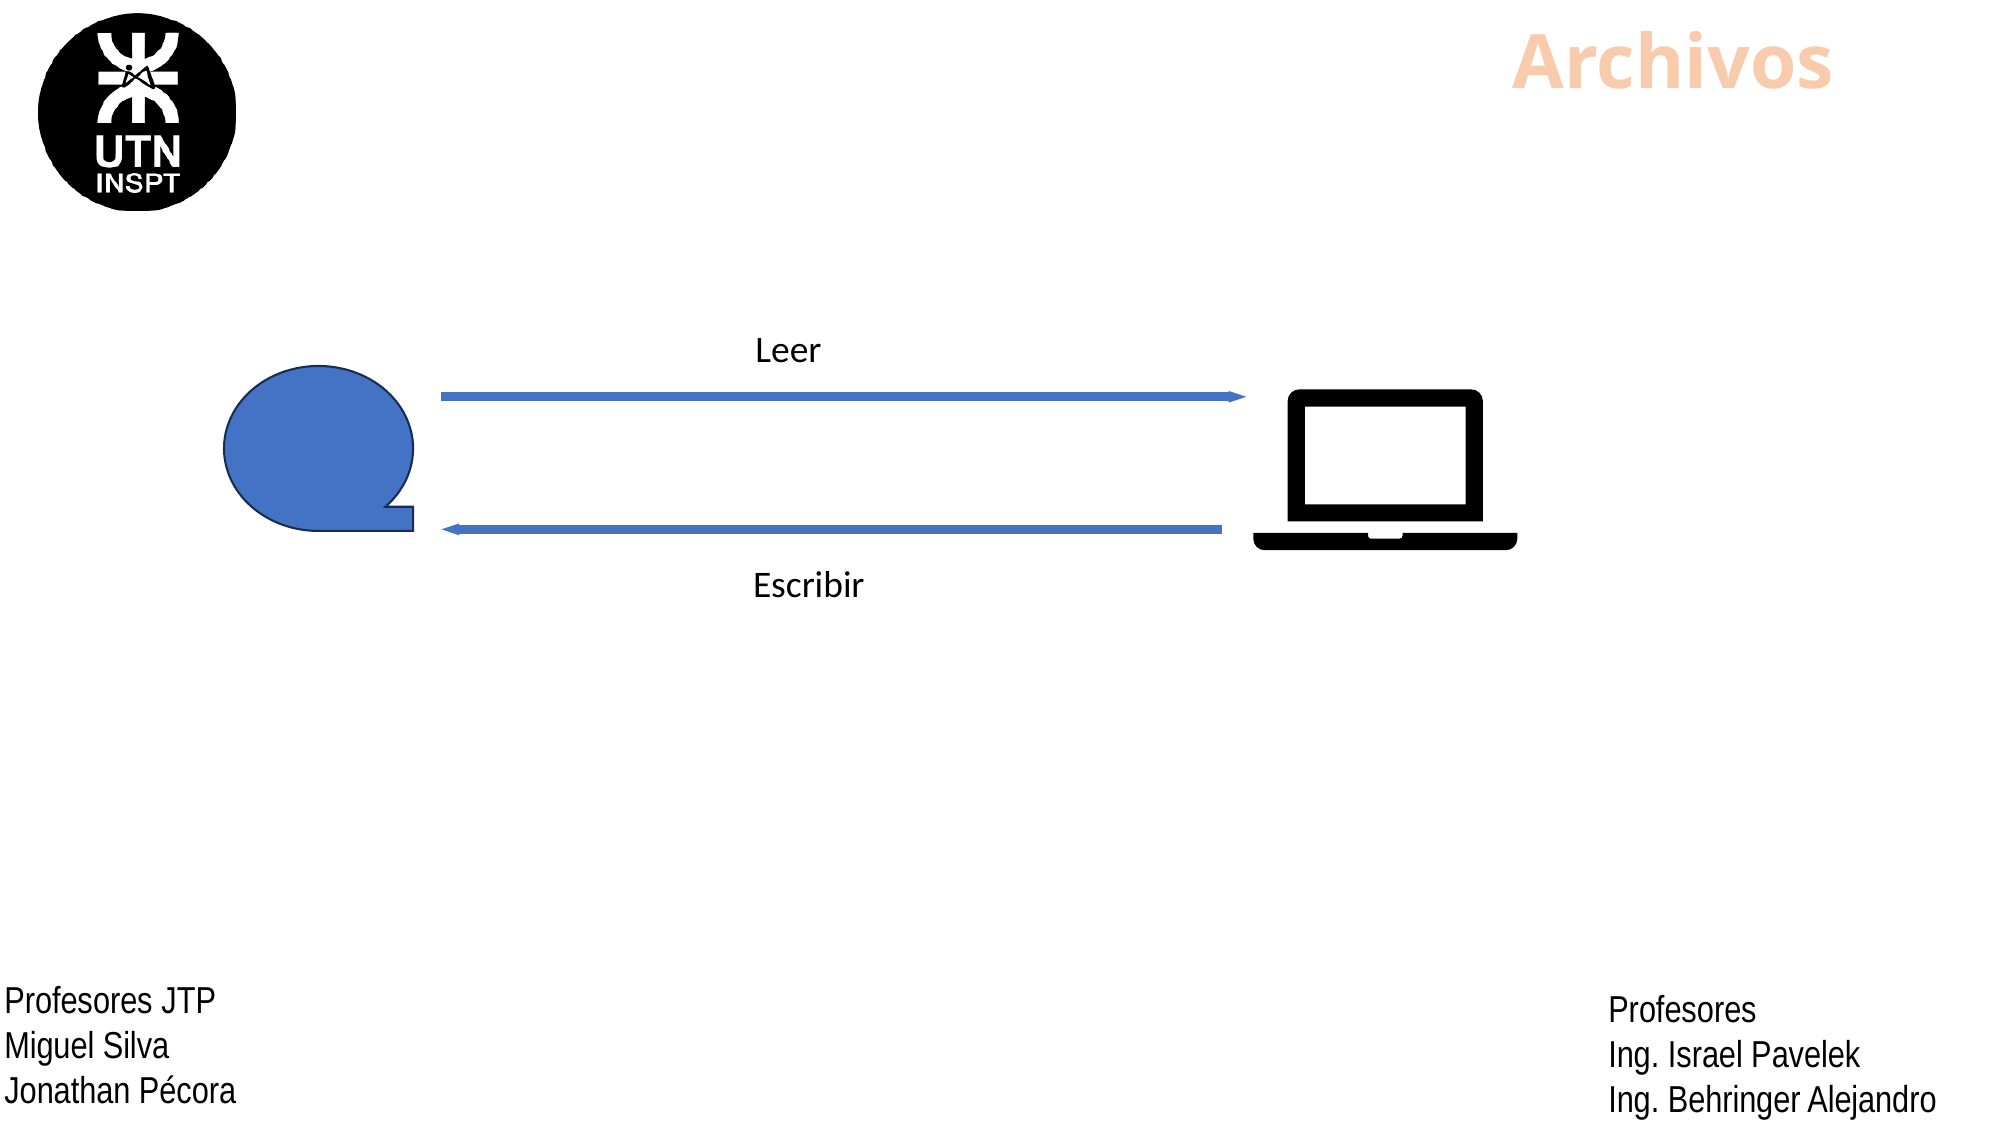

Archivos
Leer
Escribir
Profesores JTP
Miguel Silva
Jonathan Pécora
Profesores
Ing. Israel Pavelek
Ing. Behringer Alejandro